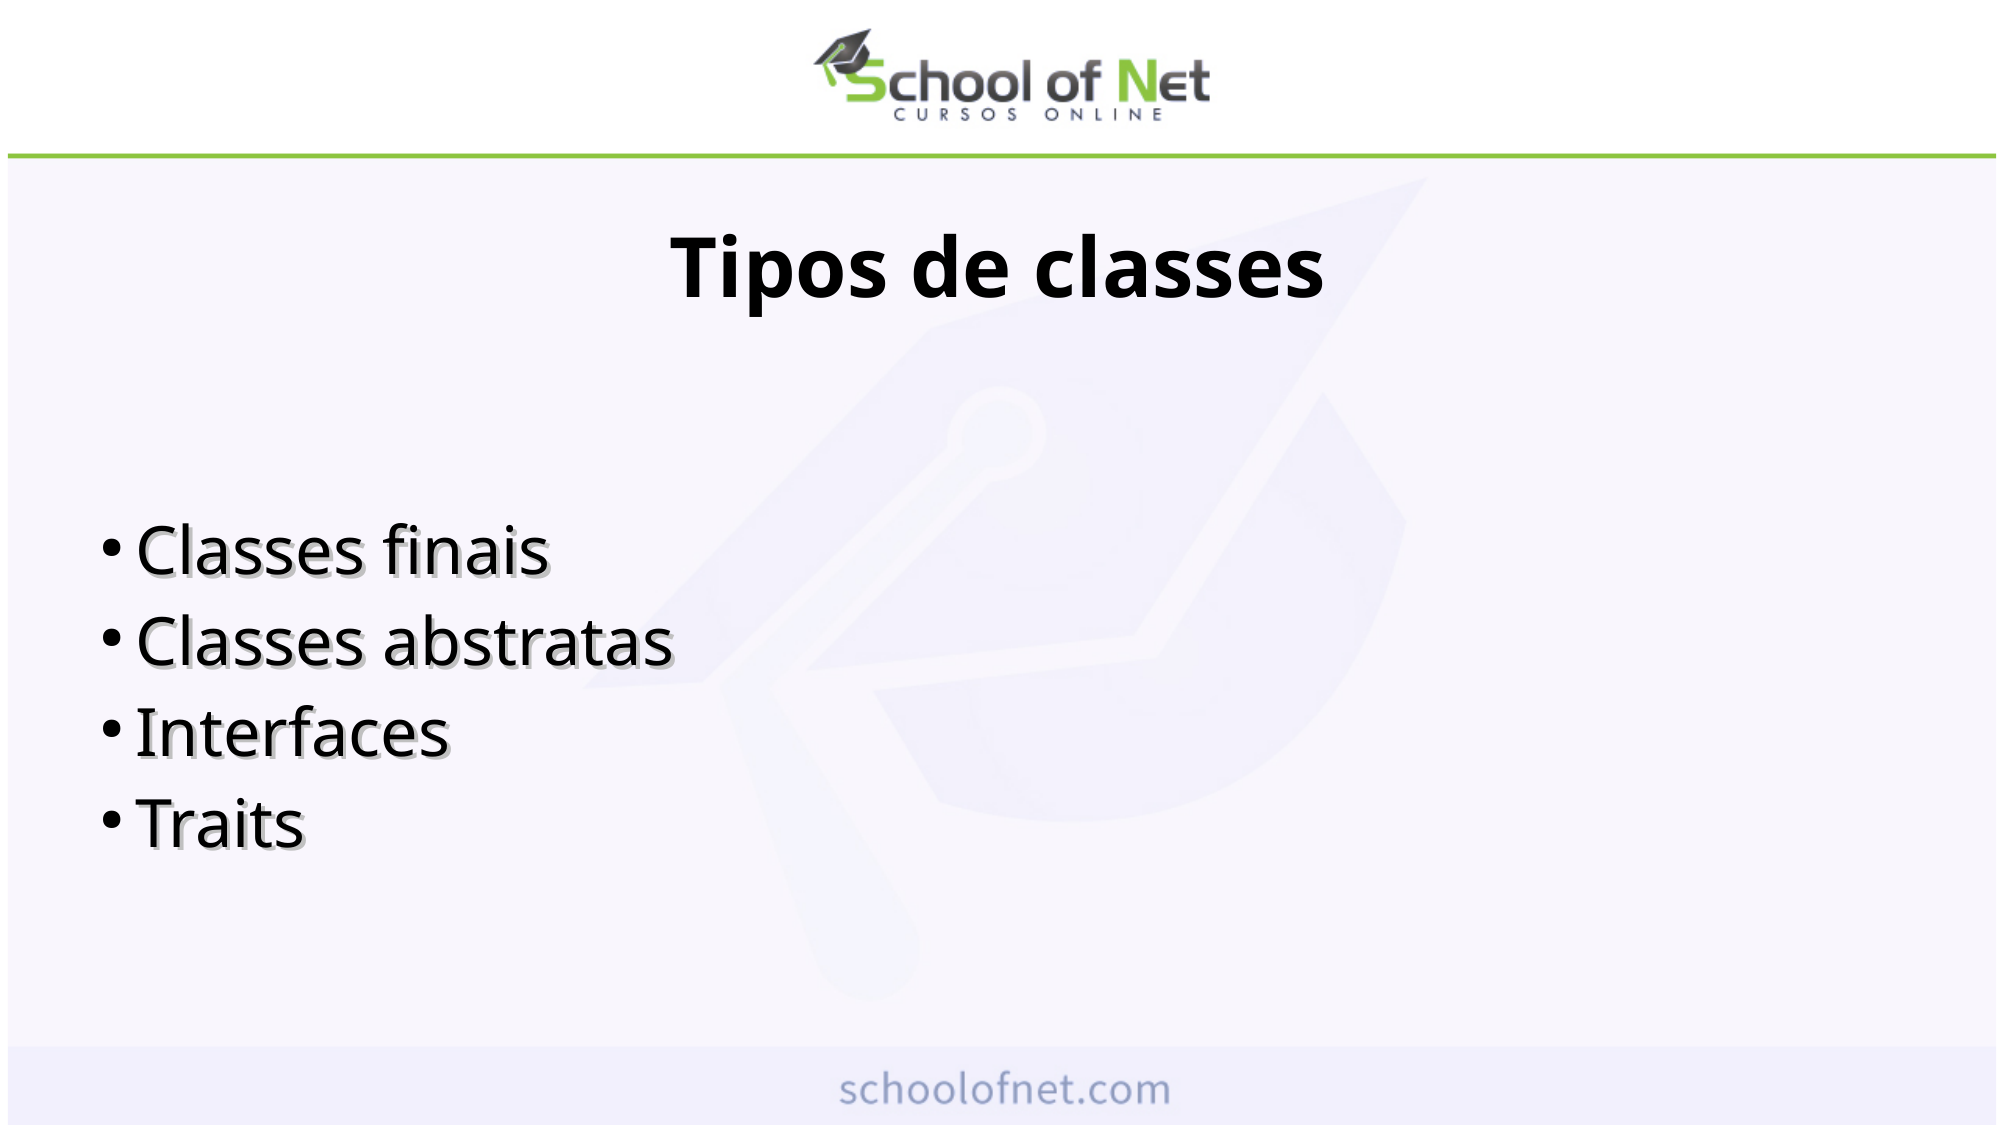

# Tipos de classes
Classes finais
Classes abstratas
Interfaces
Traits